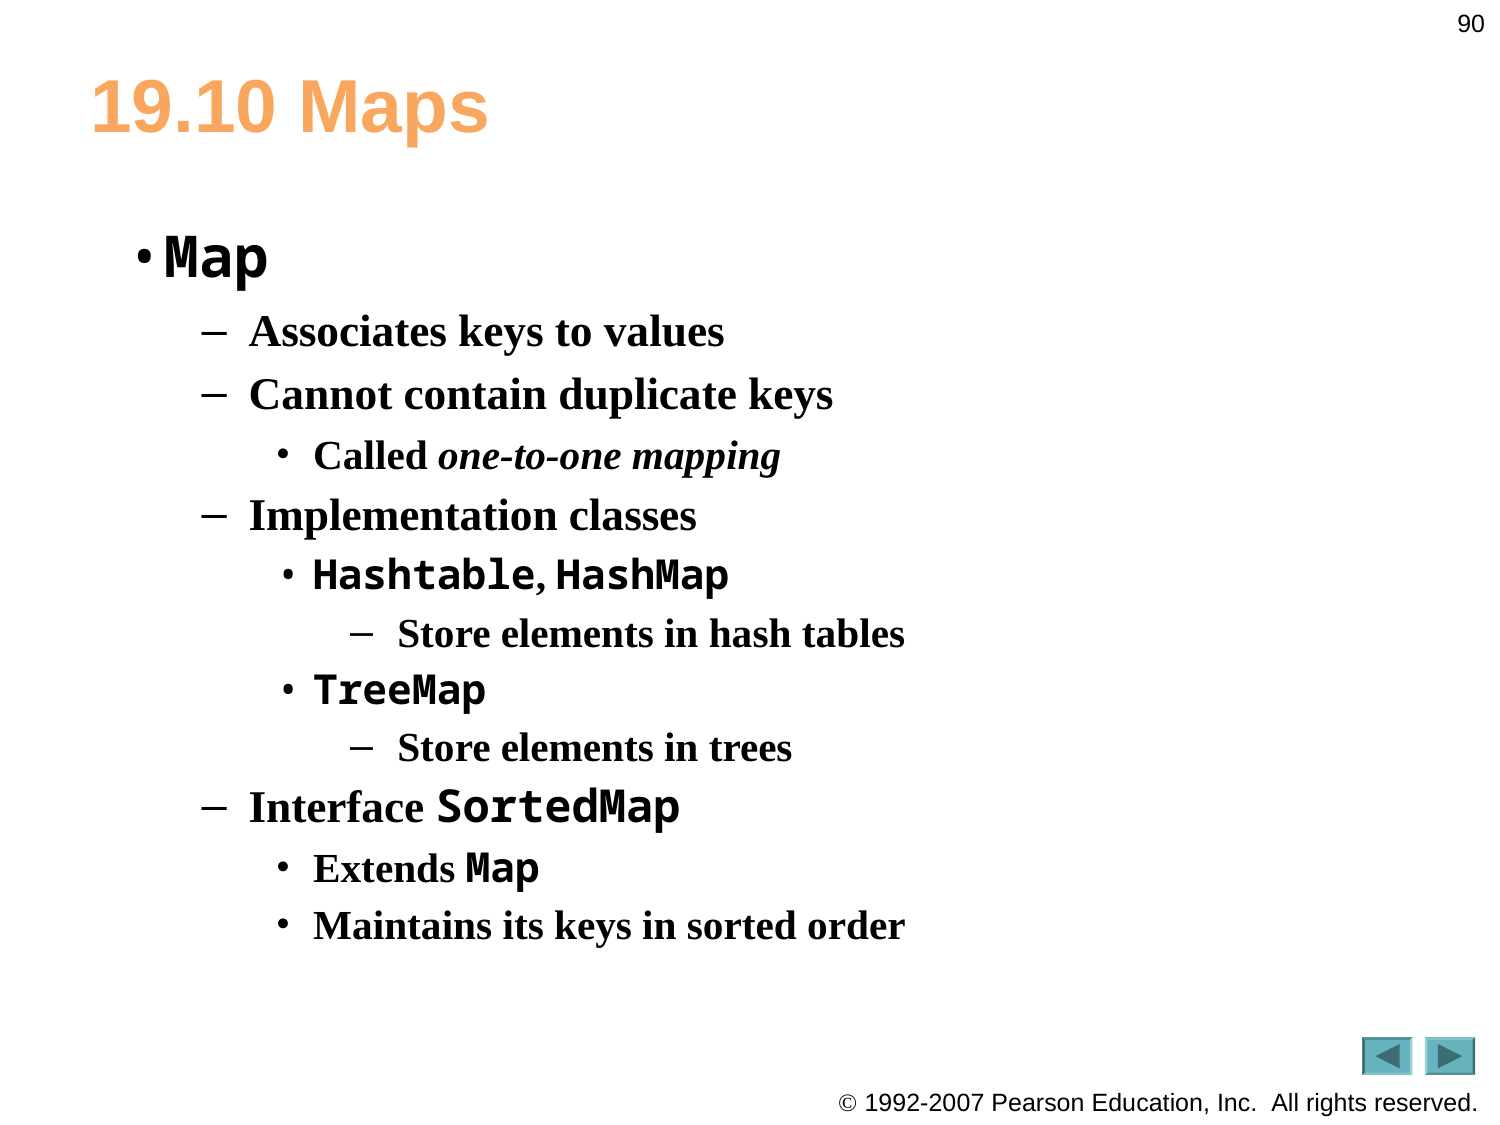

# 19.10 Maps
Map
Associates keys to values
Cannot contain duplicate keys
Called one-to-one mapping
Implementation classes
Hashtable, HashMap
Store elements in hash tables
TreeMap
Store elements in trees
Interface SortedMap
Extends Map
Maintains its keys in sorted order